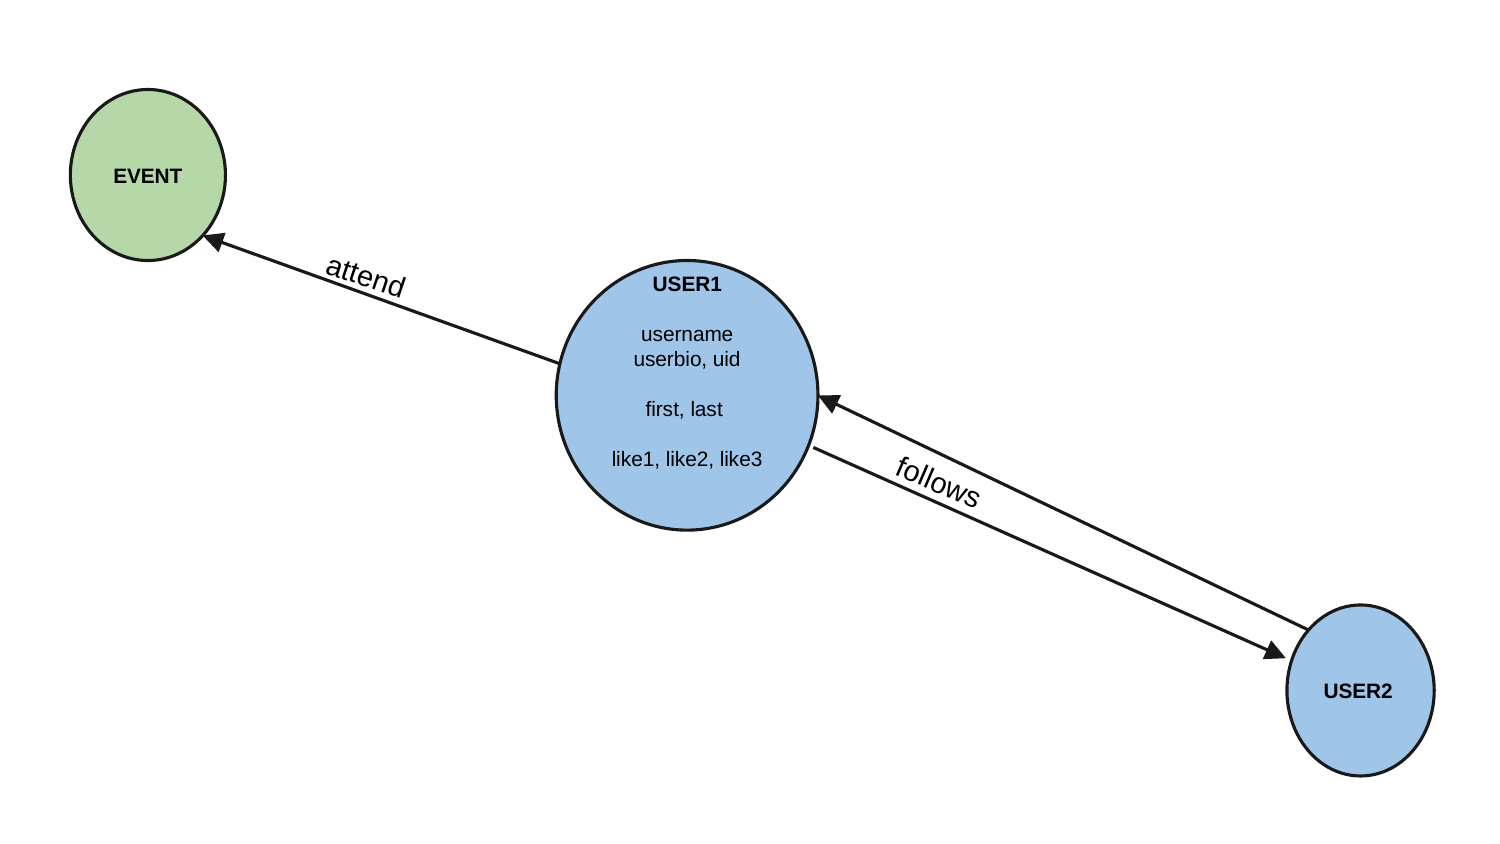

EVENT
USER1
username
userbio, uid
first, last
like1, like2, like3
attend
follows
USER2